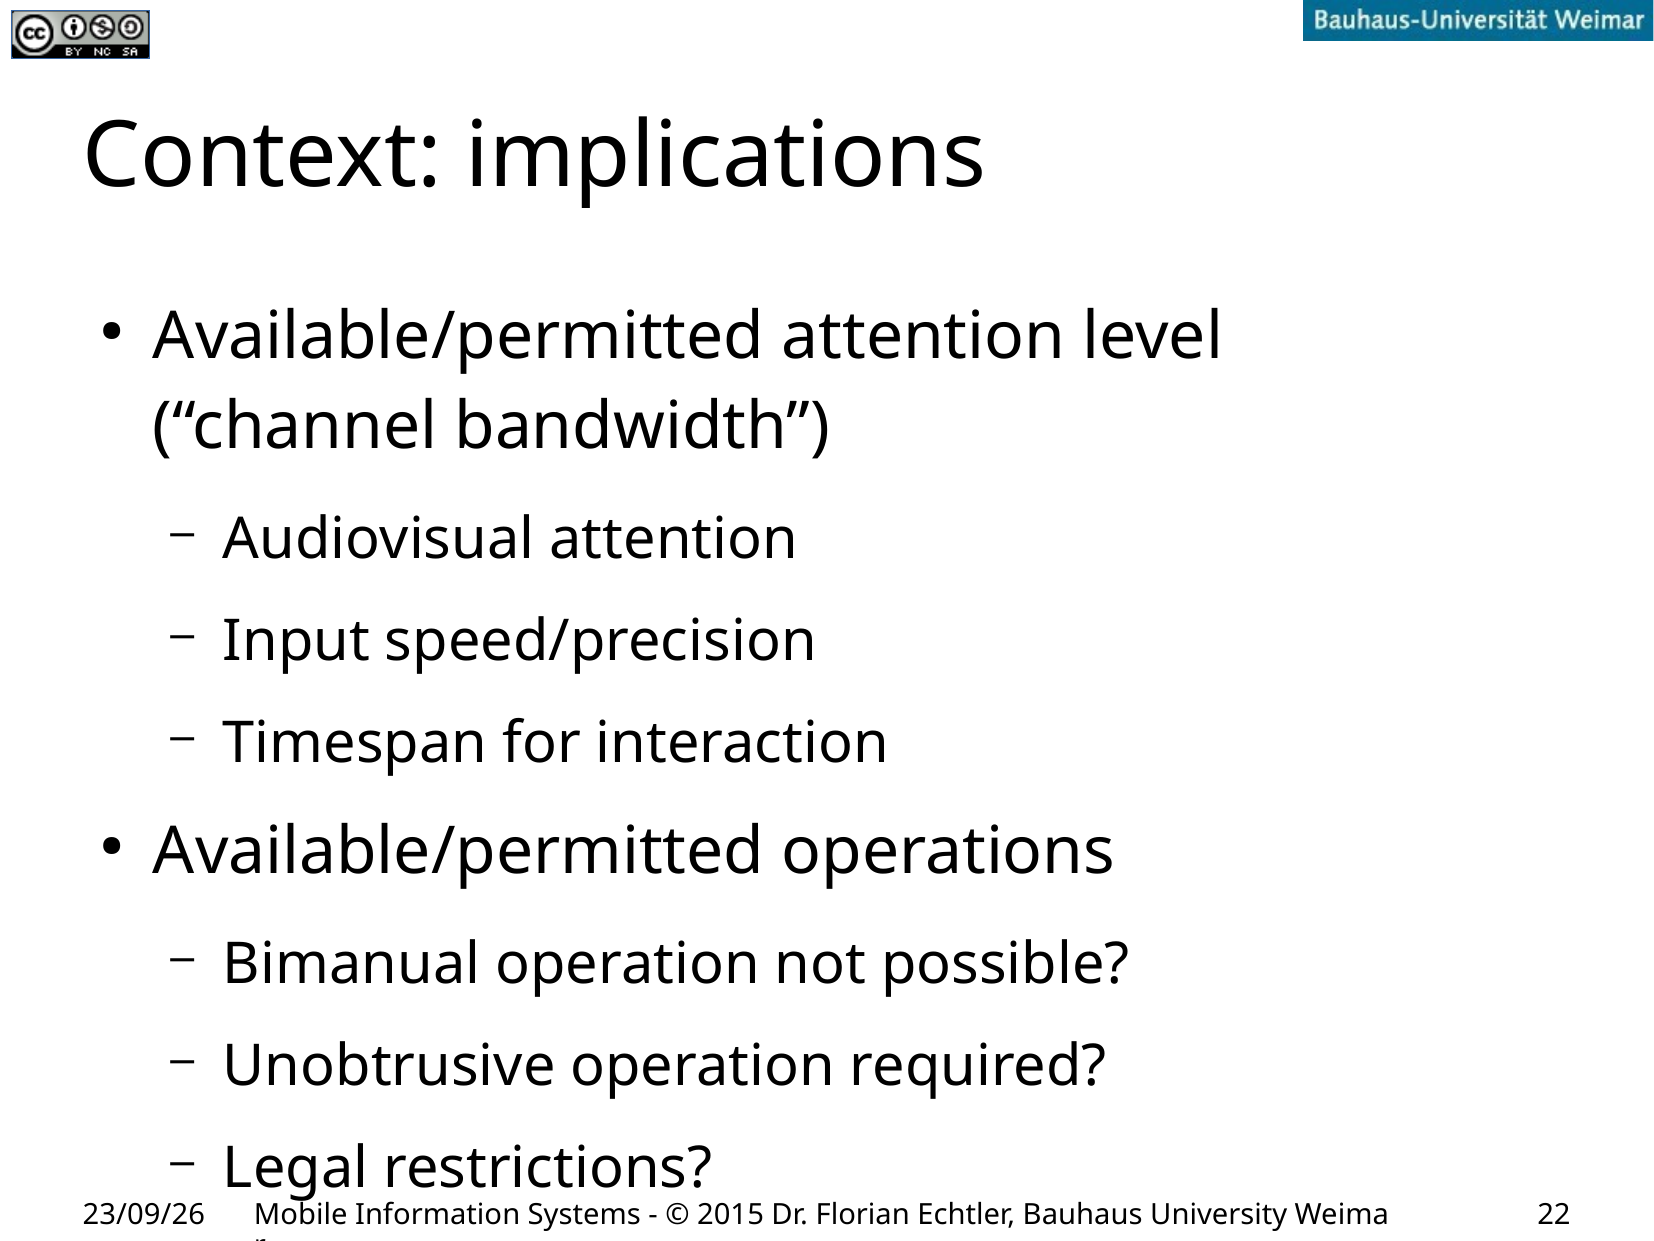

# Context: implications
Available/permitted attention level (“channel bandwidth”)
Audiovisual attention
Input speed/precision
Timespan for interaction
Available/permitted operations
Bimanual operation not possible?
Unobtrusive operation required?
Legal restrictions?
Mobile Information Systems - © 2015 Dr. Florian Echtler, Bauhaus University Weimar
22